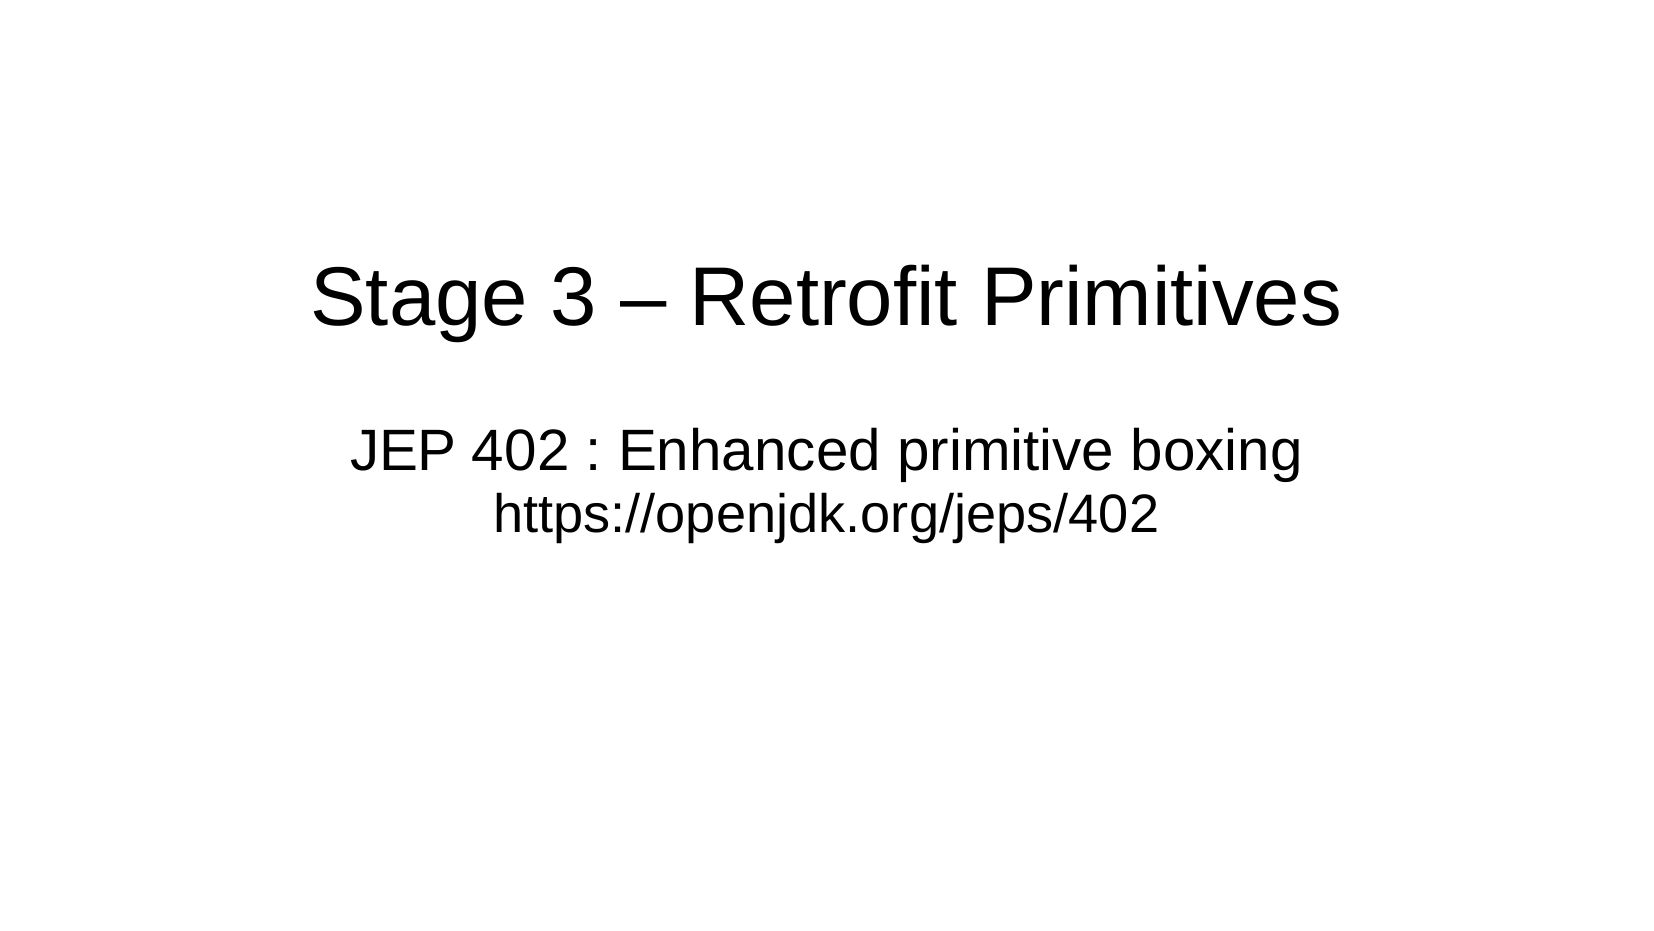

# Stage 3 – Retrofit Primitives JEP 402 : Enhanced primitive boxing https://openjdk.org/jeps/402